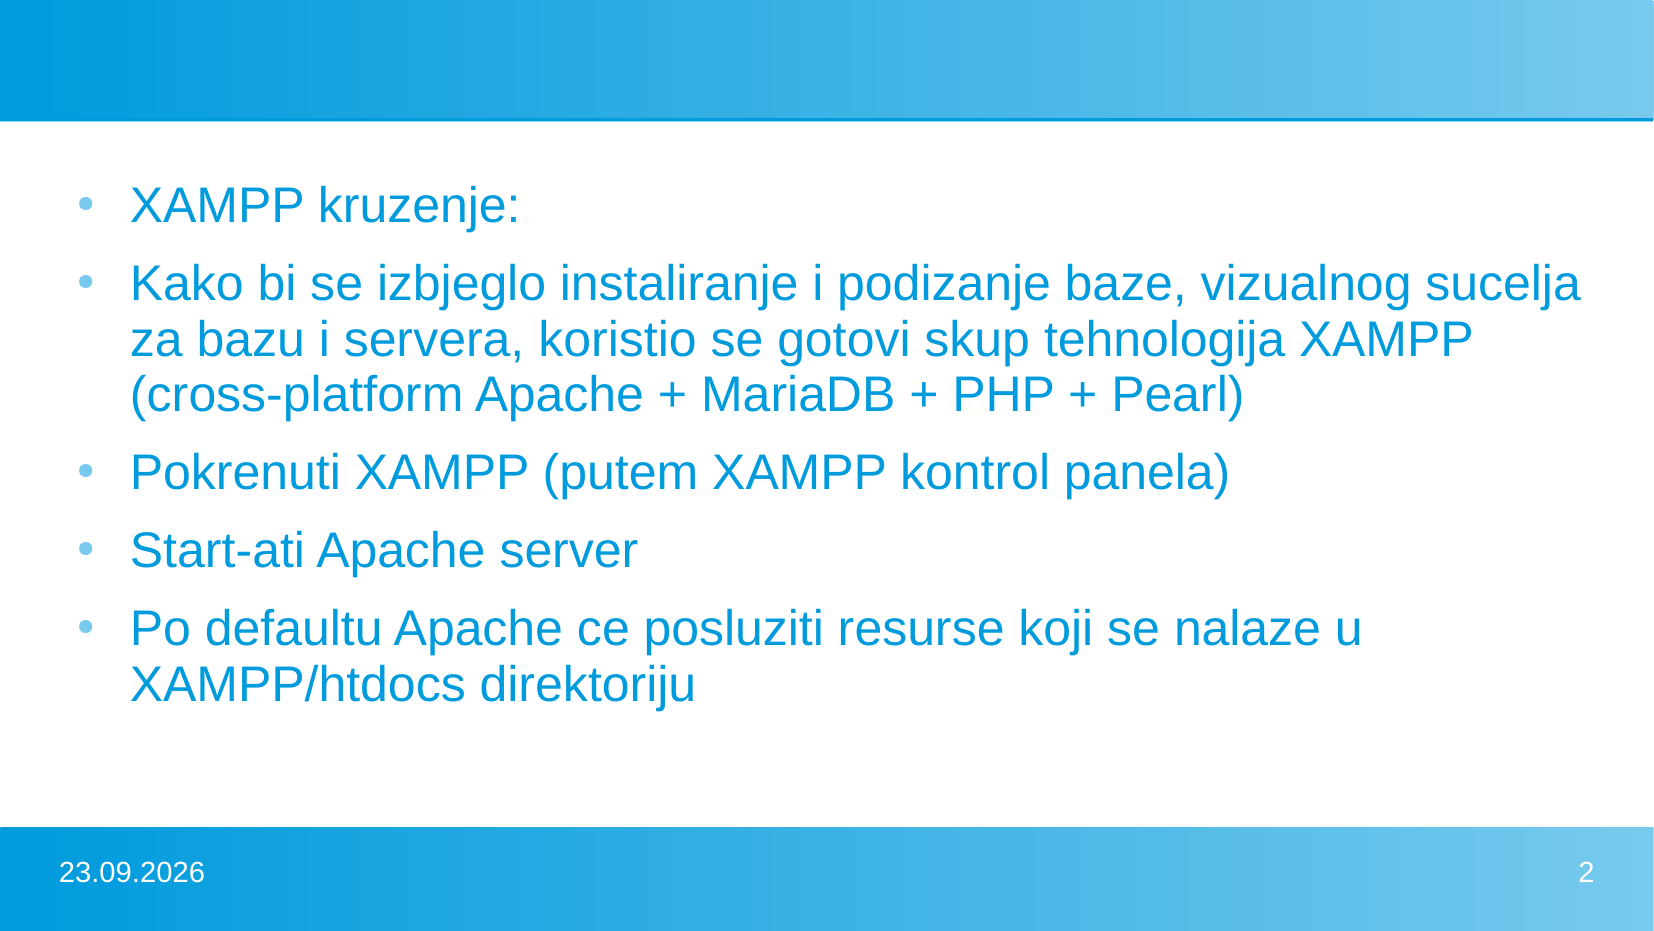

# XAMPP kruzenje:
Kako bi se izbjeglo instaliranje i podizanje baze, vizualnog sucelja za bazu i servera, koristio se gotovi skup tehnologija XAMPP (cross-platform Apache + MariaDB + PHP + Pearl)
Pokrenuti XAMPP (putem XAMPP kontrol panela)
Start-ati Apache server
Po defaultu Apache ce posluziti resurse koji se nalaze u XAMPP/htdocs direktoriju
2